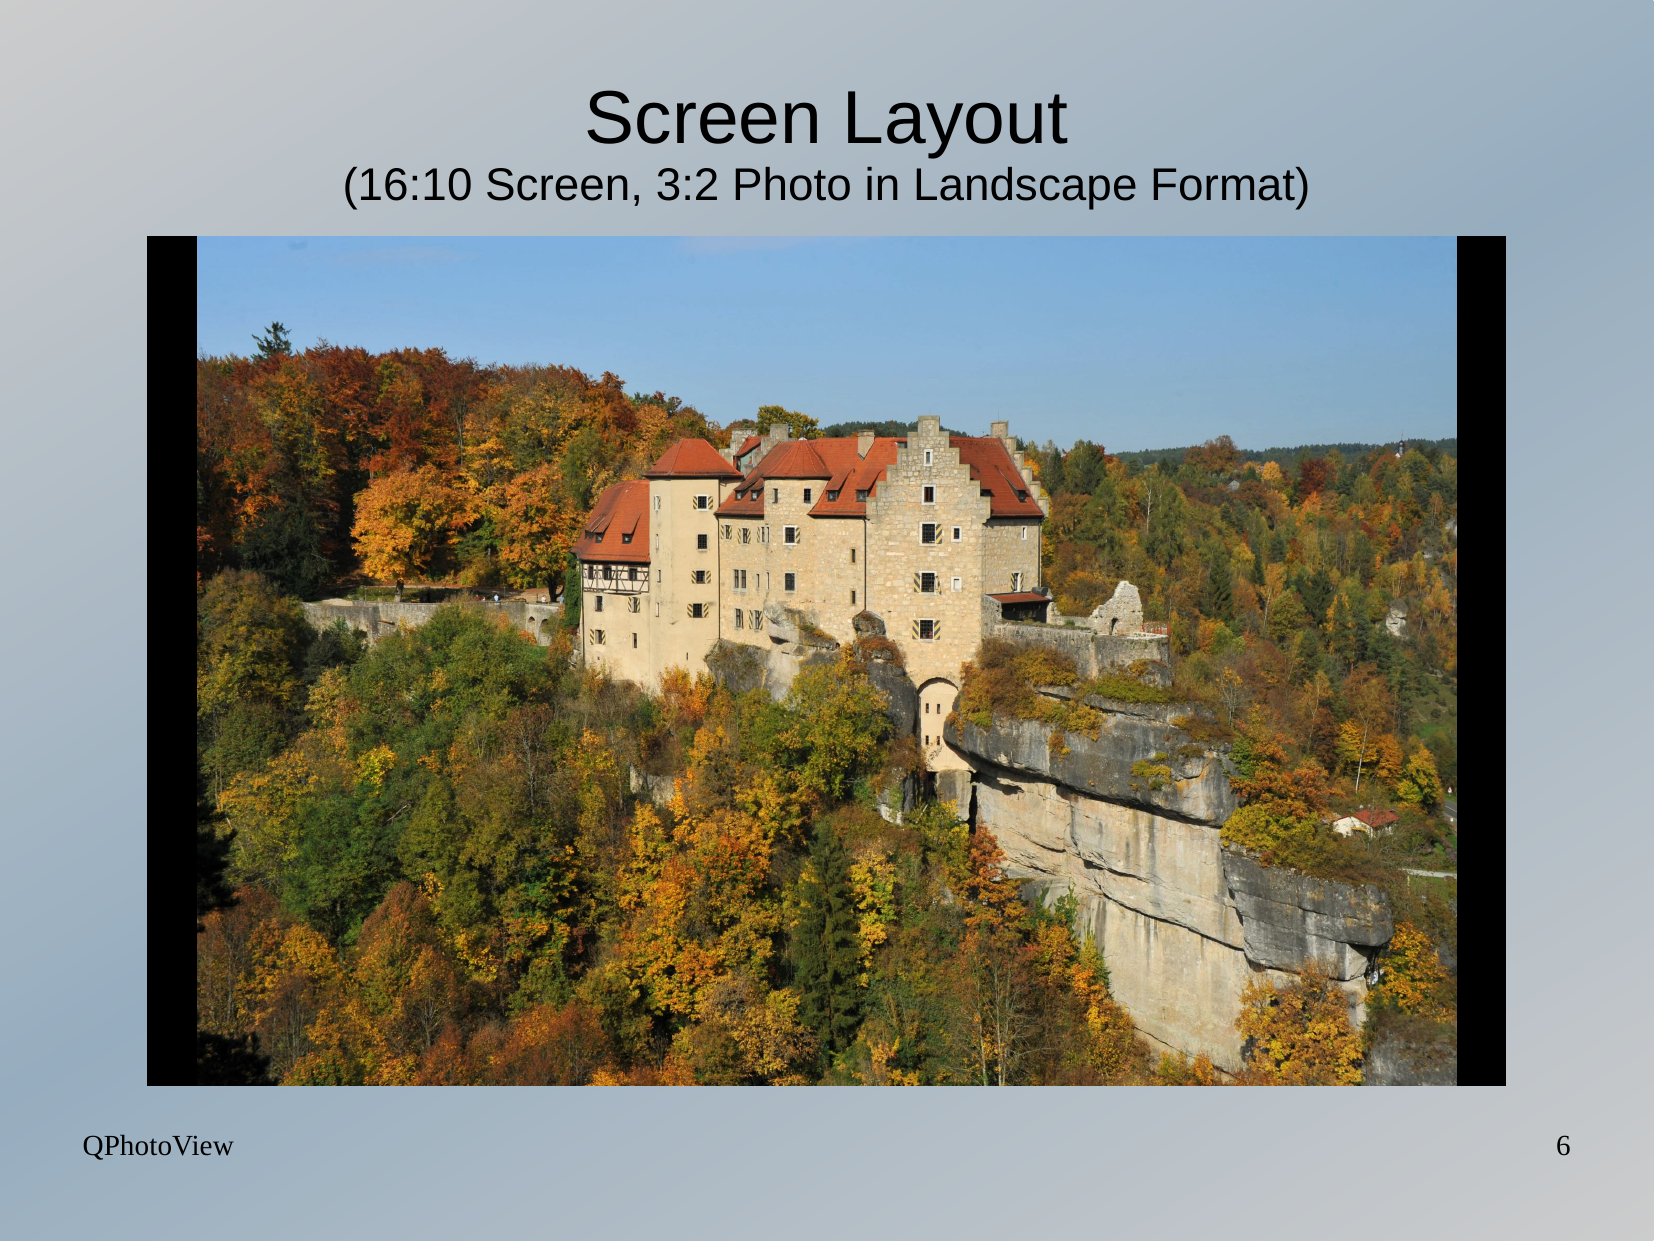

# Screen Layout (16:10 Screen, 3:2 Photo in Landscape Format)
6